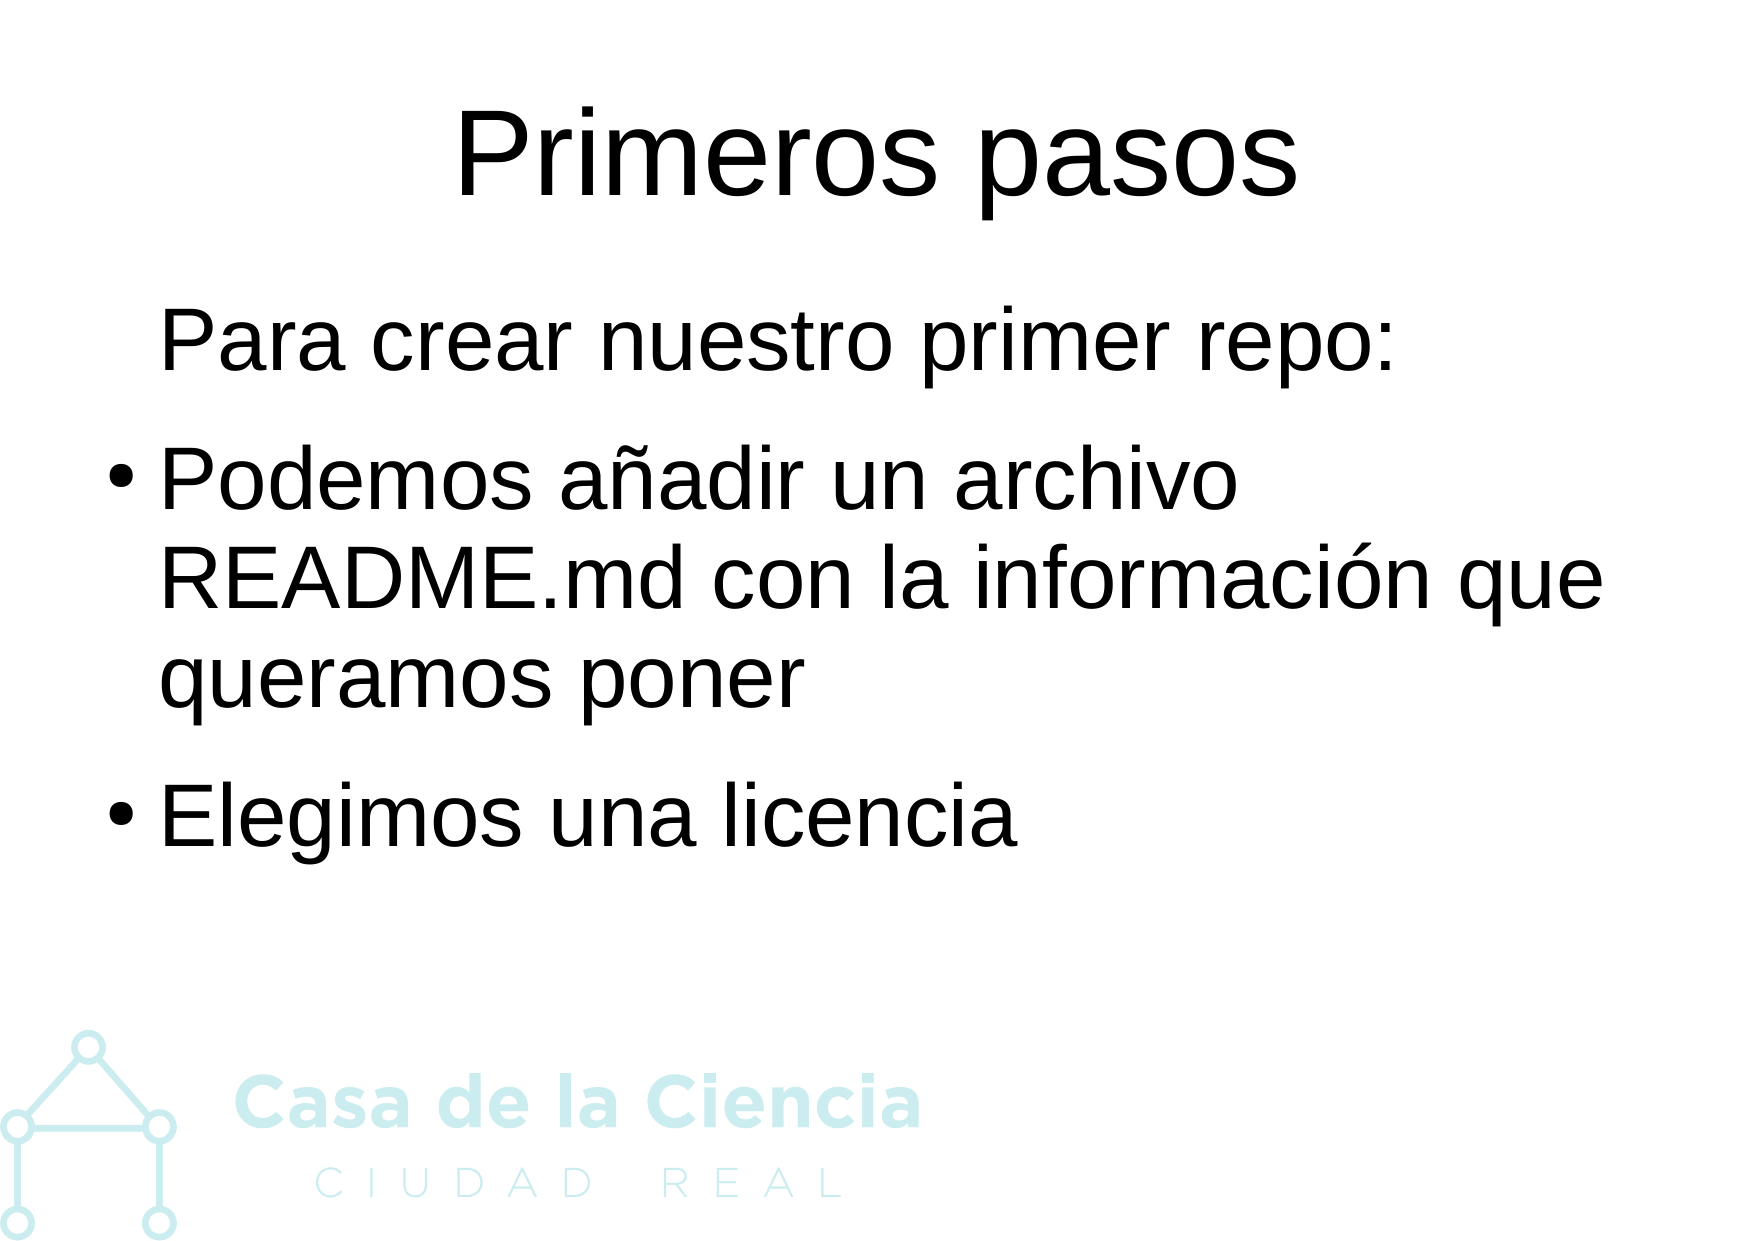

# Primeros pasos
Para crear nuestro primer repo:
Podemos añadir un archivo README.md con la información que queramos poner
Elegimos una licencia